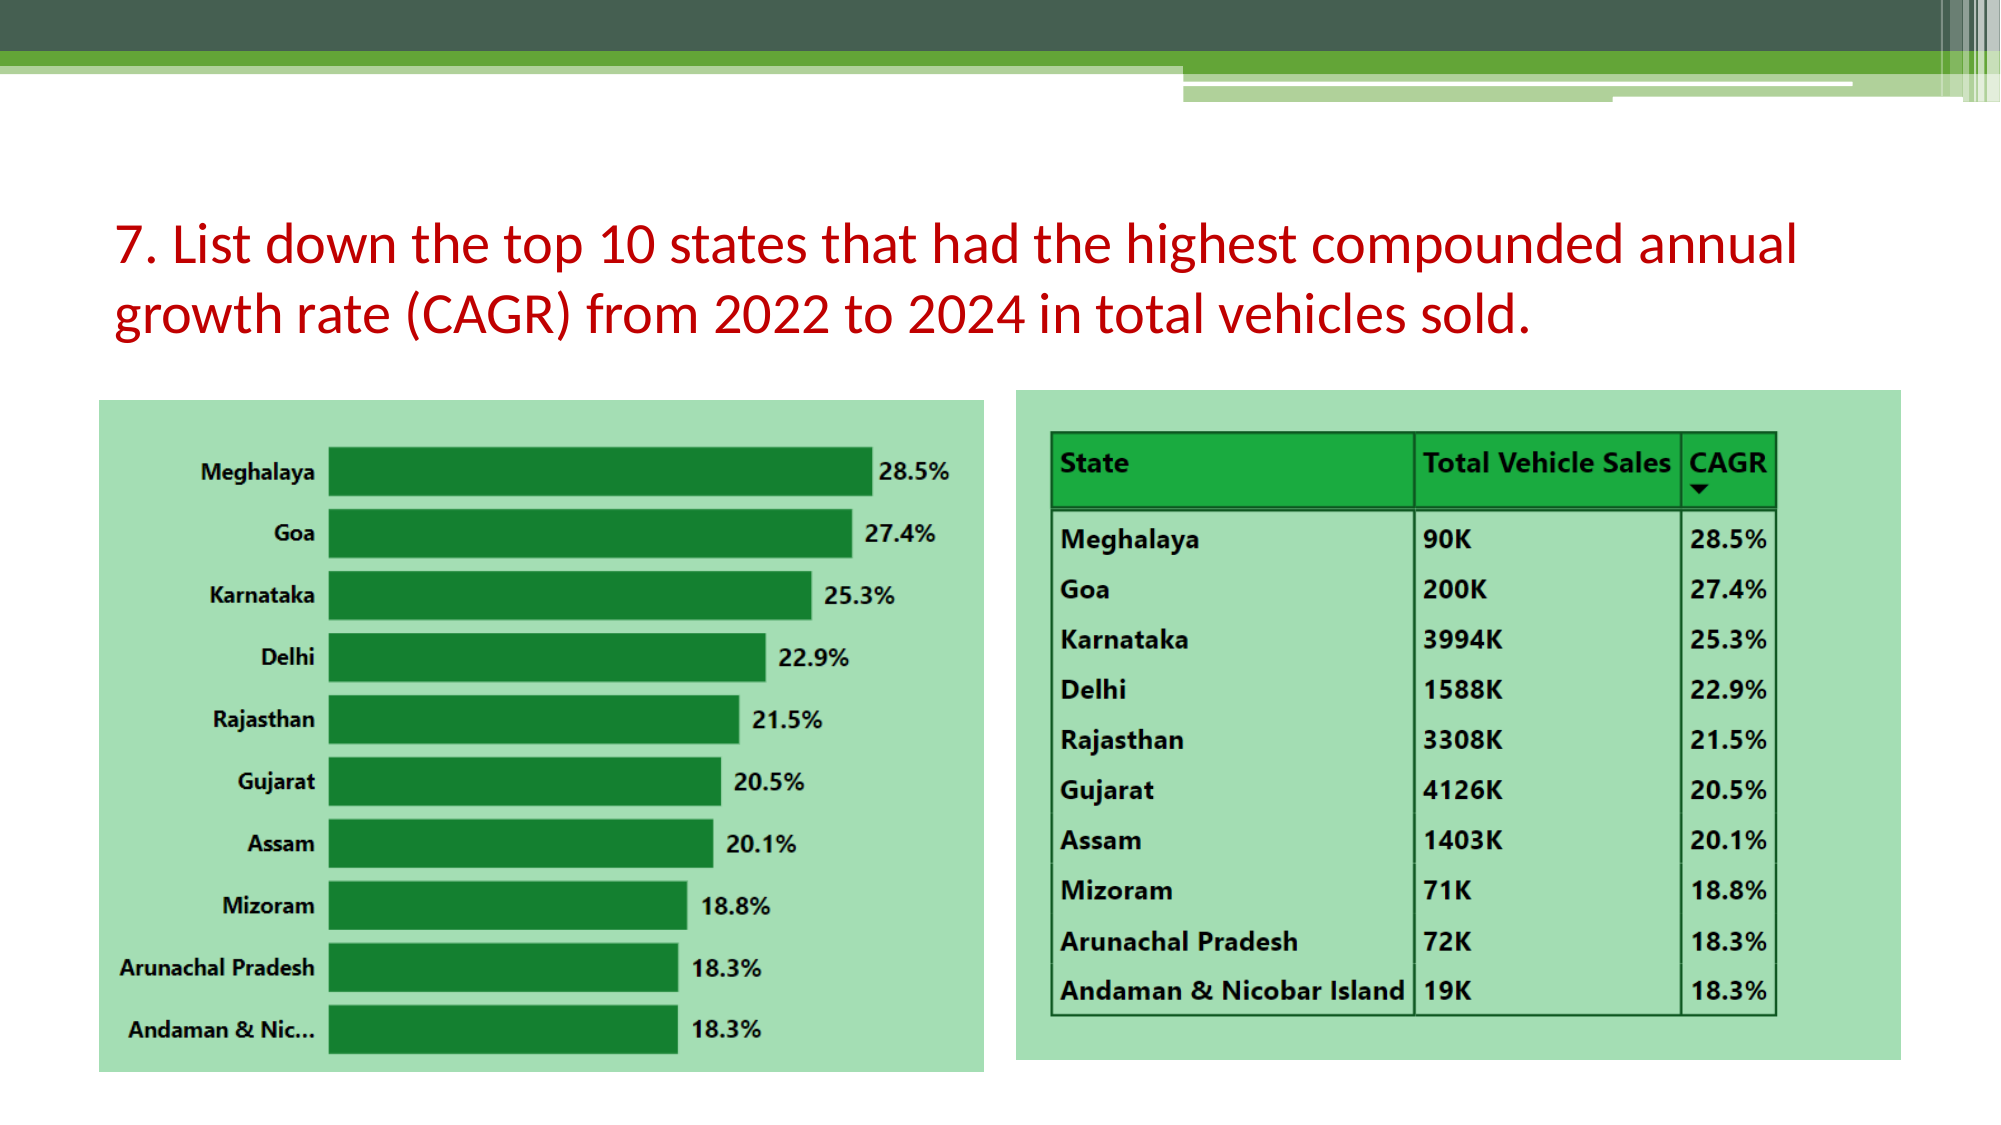

# 7. List down the top 10 states that had the highest compounded annual growth rate (CAGR) from 2022 to 2024 in total vehicles sold.